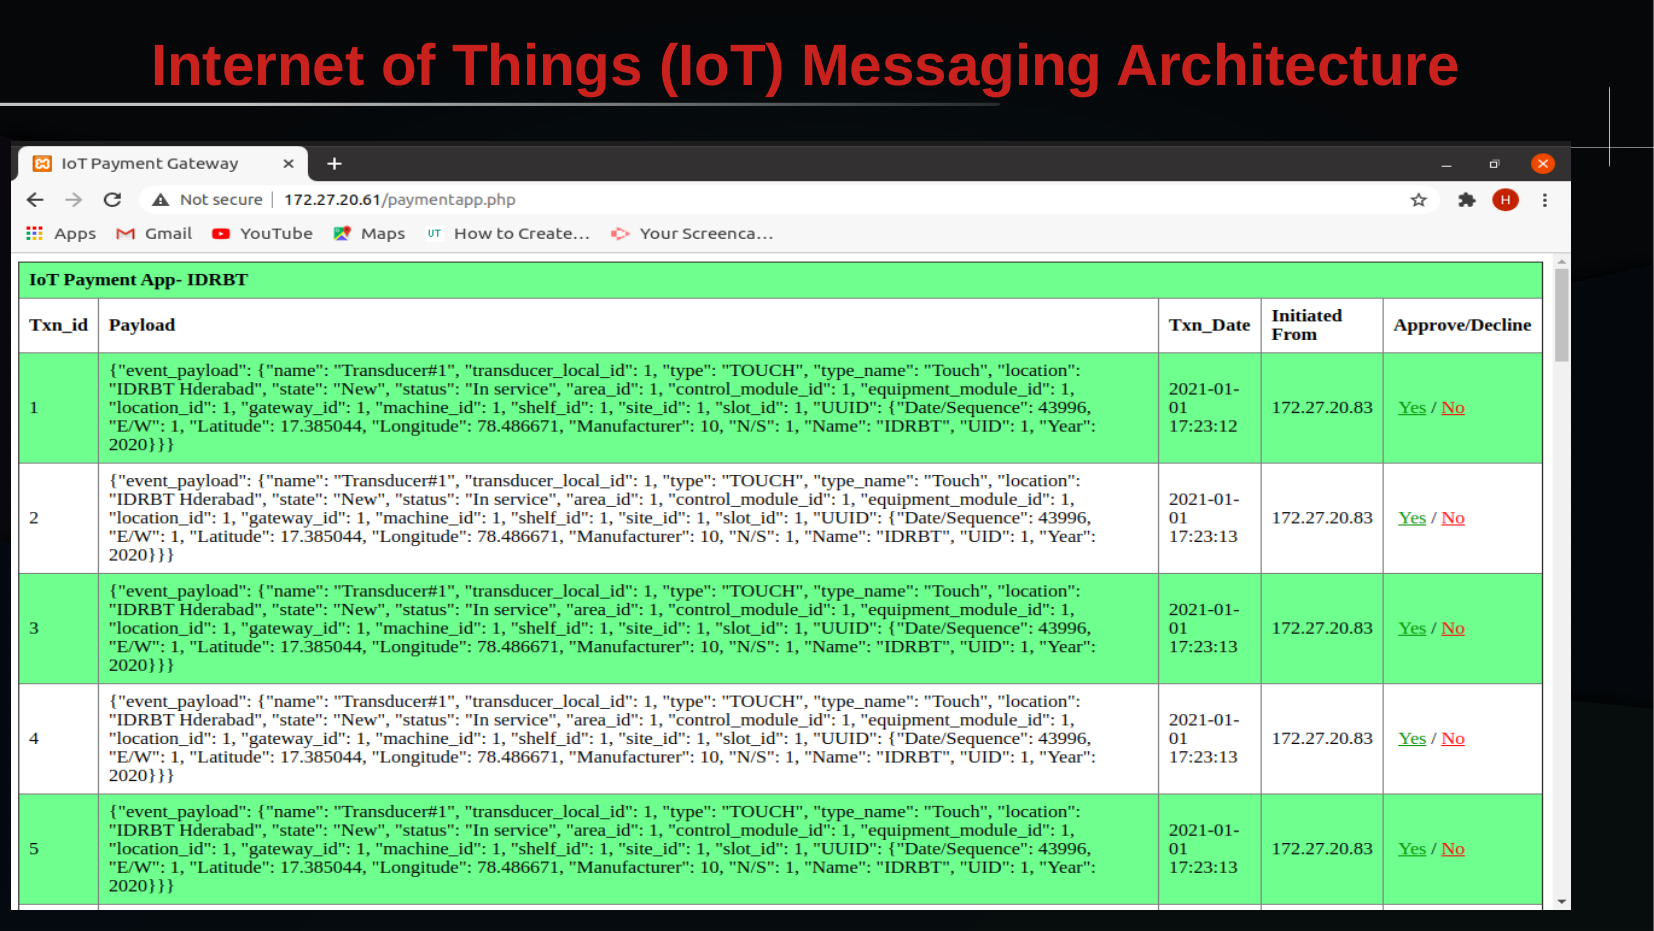

# Internet of Things (IoT) Messaging Architecture